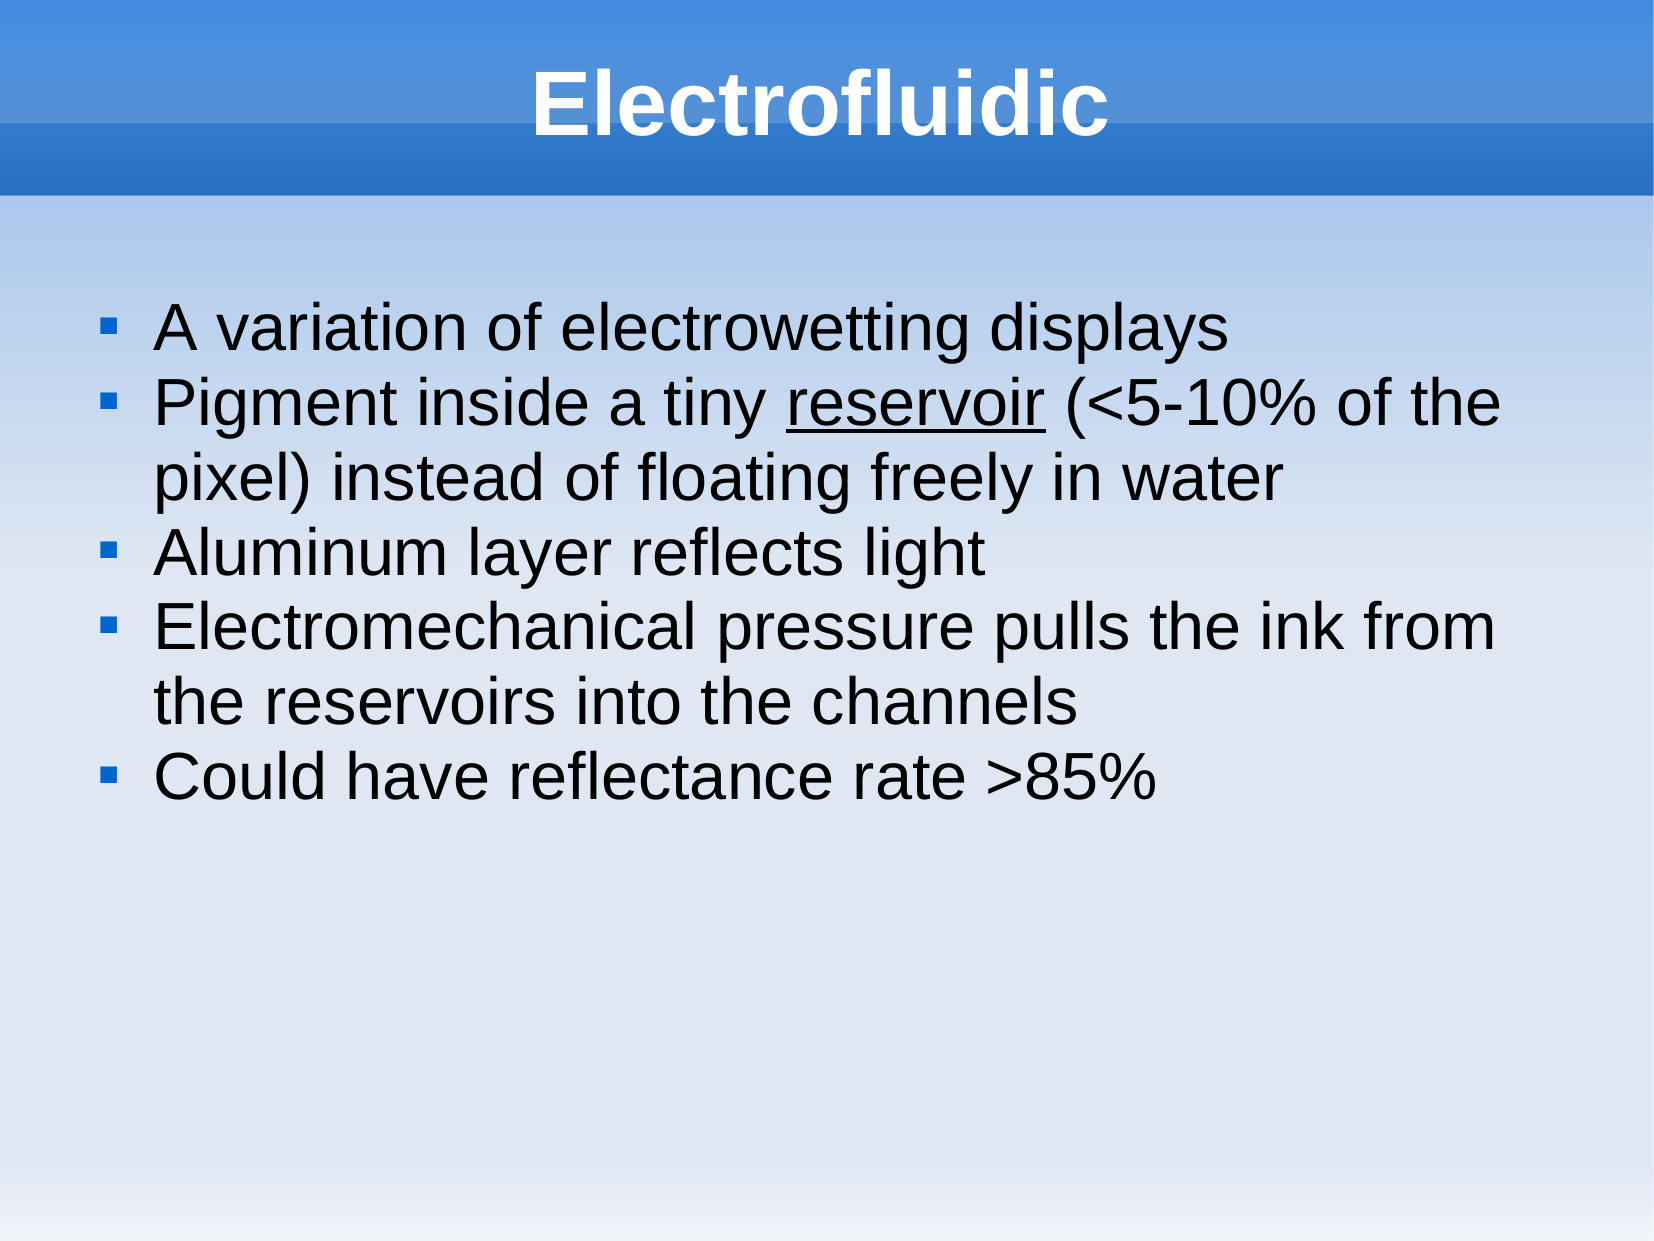

# Electrofluidic
A variation of electrowetting displays
Pigment inside a tiny reservoir (<5-10% of the pixel) instead of floating freely in water
Aluminum layer reflects light
Electromechanical pressure pulls the ink from the reservoirs into the channels
Could have reflectance rate >85%